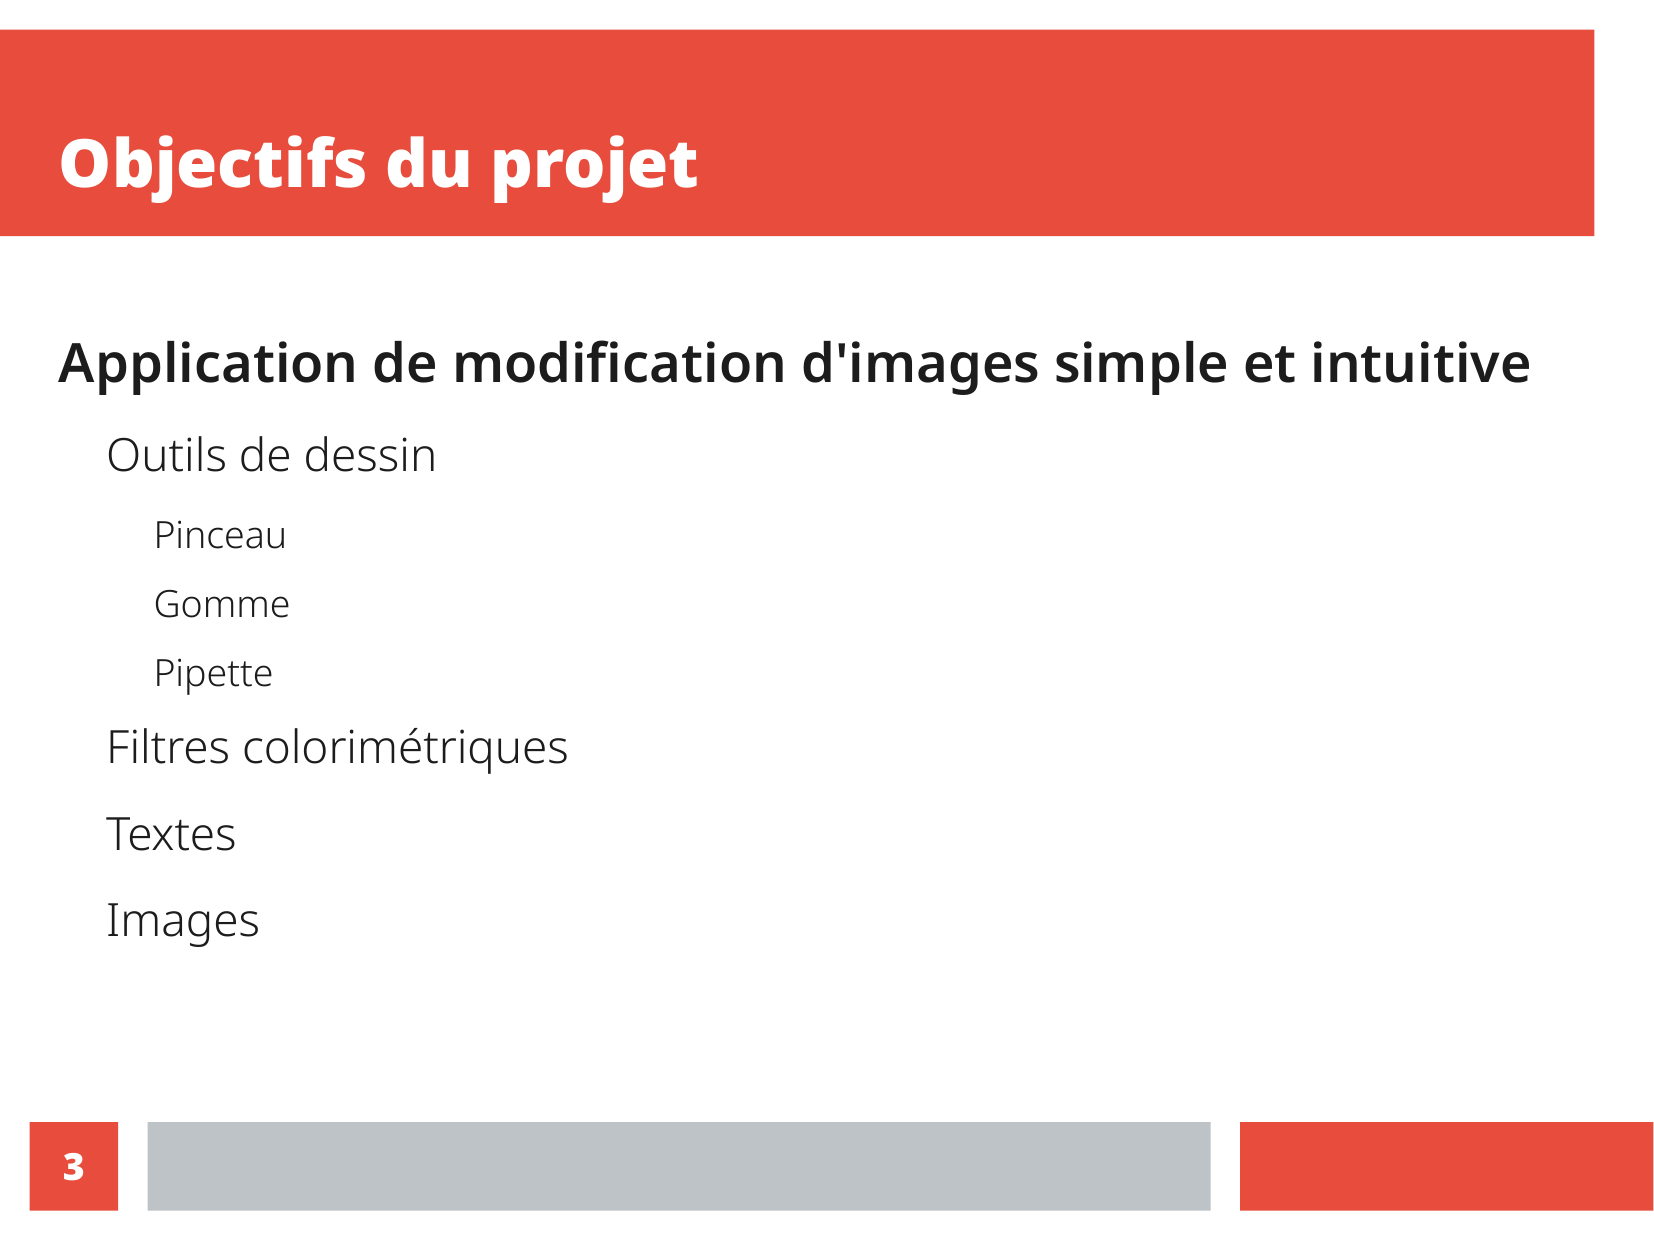

# Objectifs du projet
Application de modification d'images simple et intuitive
Outils de dessin
Pinceau
Gomme
Pipette
Filtres colorimétriques
Textes
Images
3